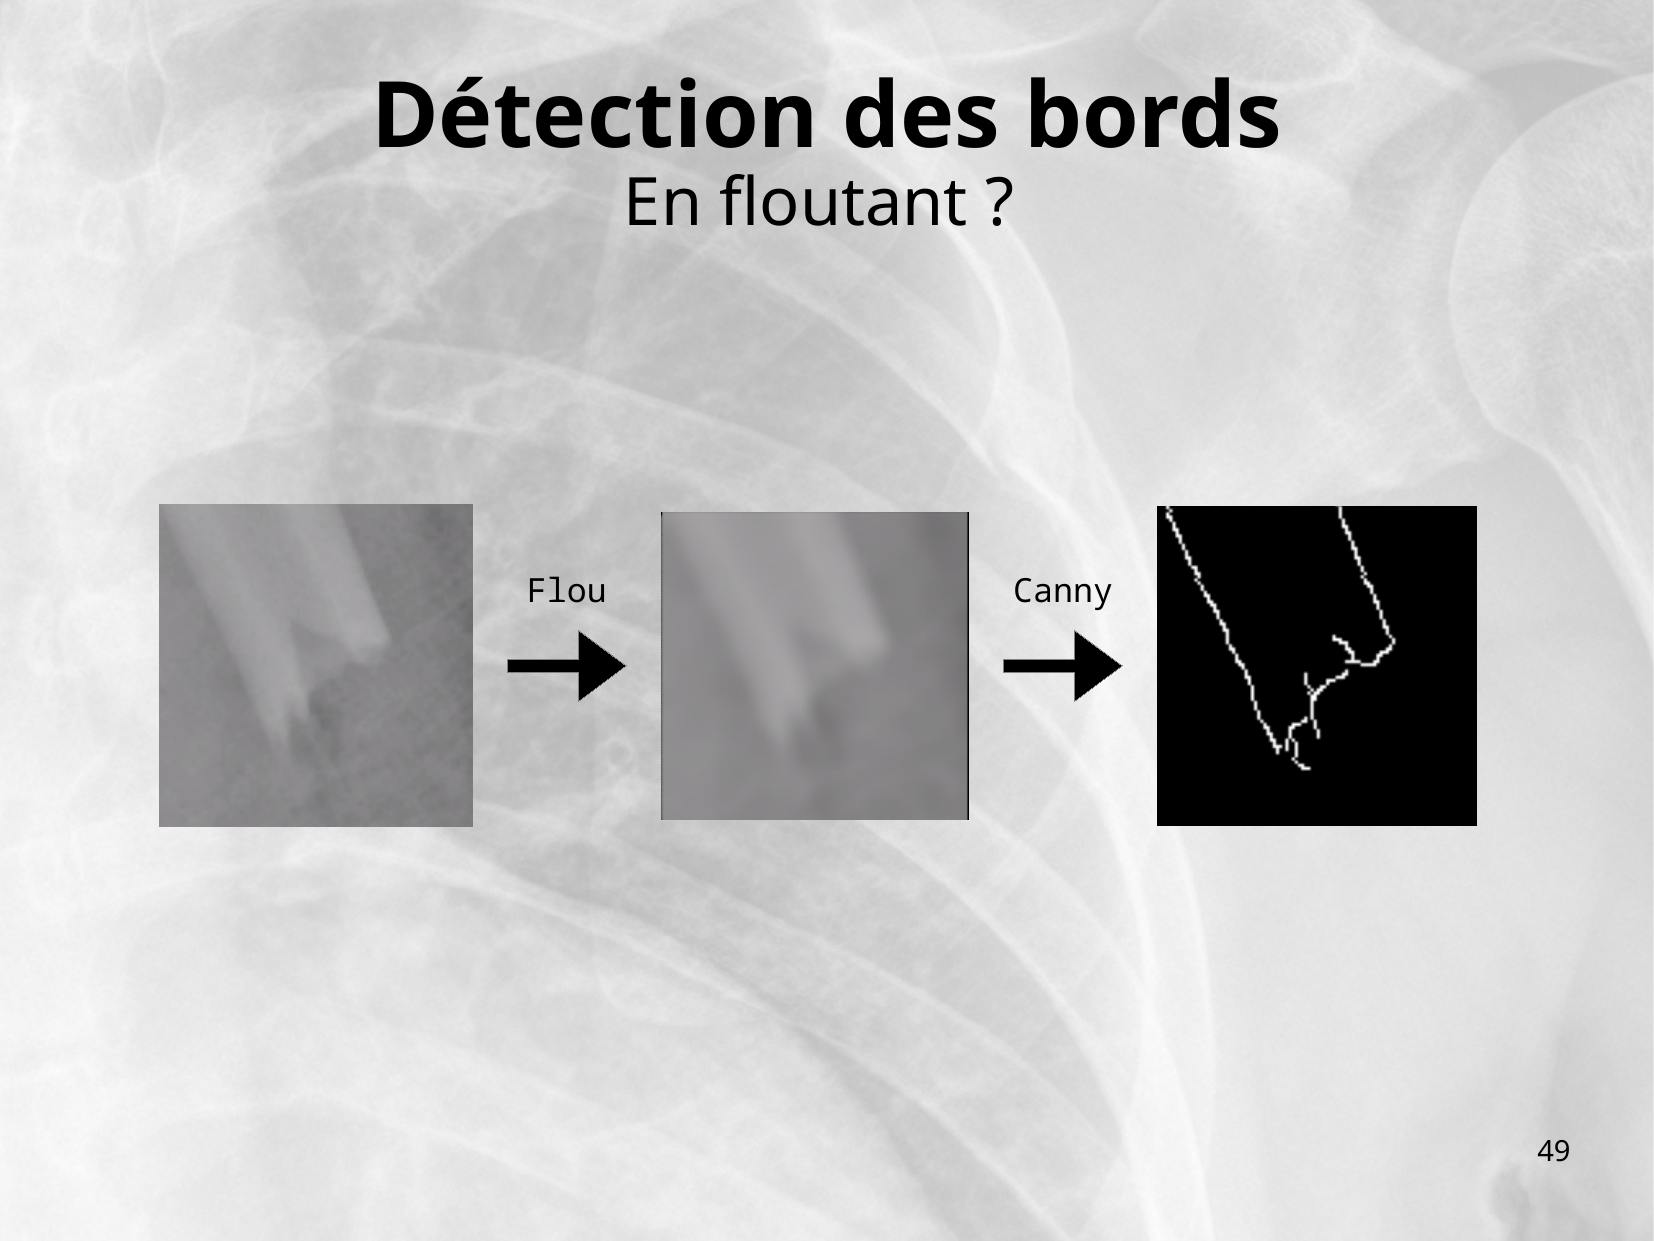

# Détection des bords
En floutant ?
Flou
Canny
49